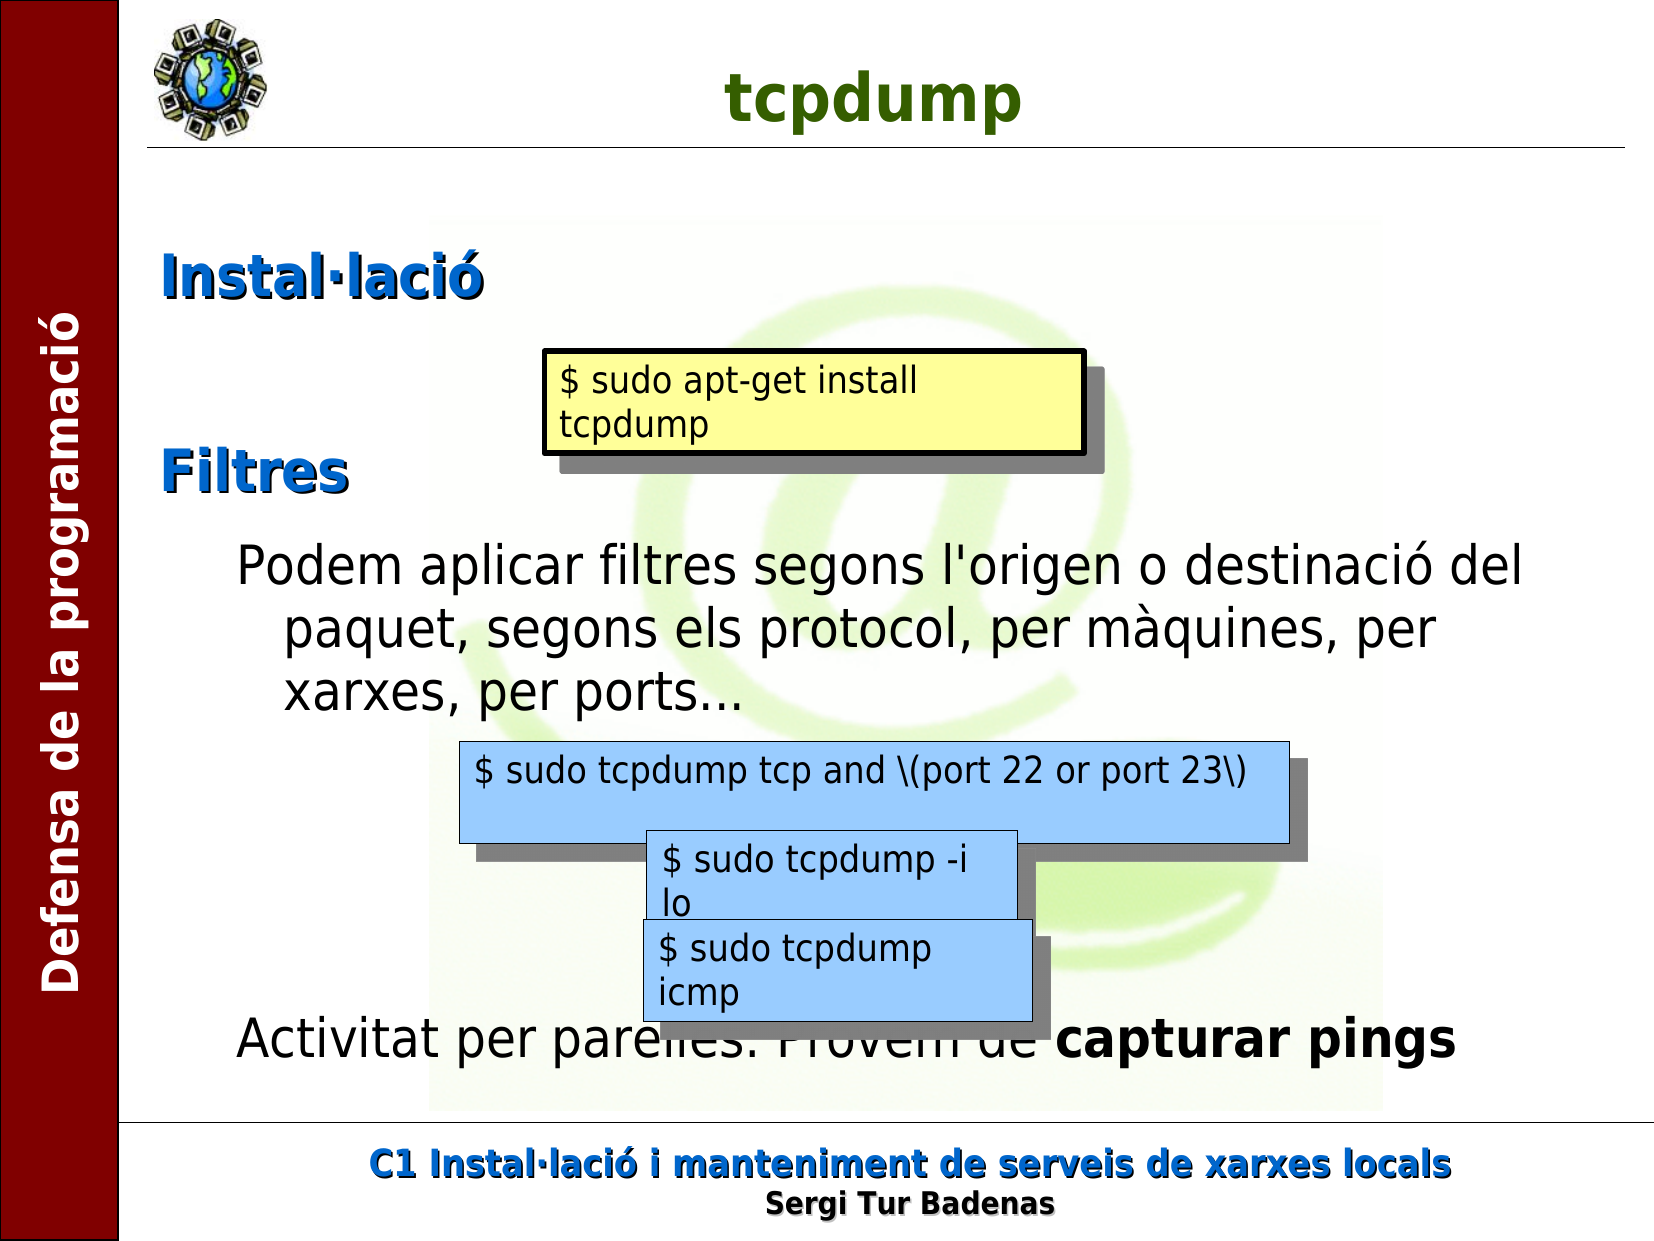

# tcpdump
Instal·lació
Filtres
Podem aplicar filtres segons l'origen o destinació del paquet, segons els protocol, per màquines, per xarxes, per ports...
Activitat per parelles: Provem de capturar pings
$ sudo apt-get install tcpdump
$ sudo tcpdump tcp and \(port 22 or port 23\)
$ sudo tcpdump -i lo
$ sudo tcpdump icmp